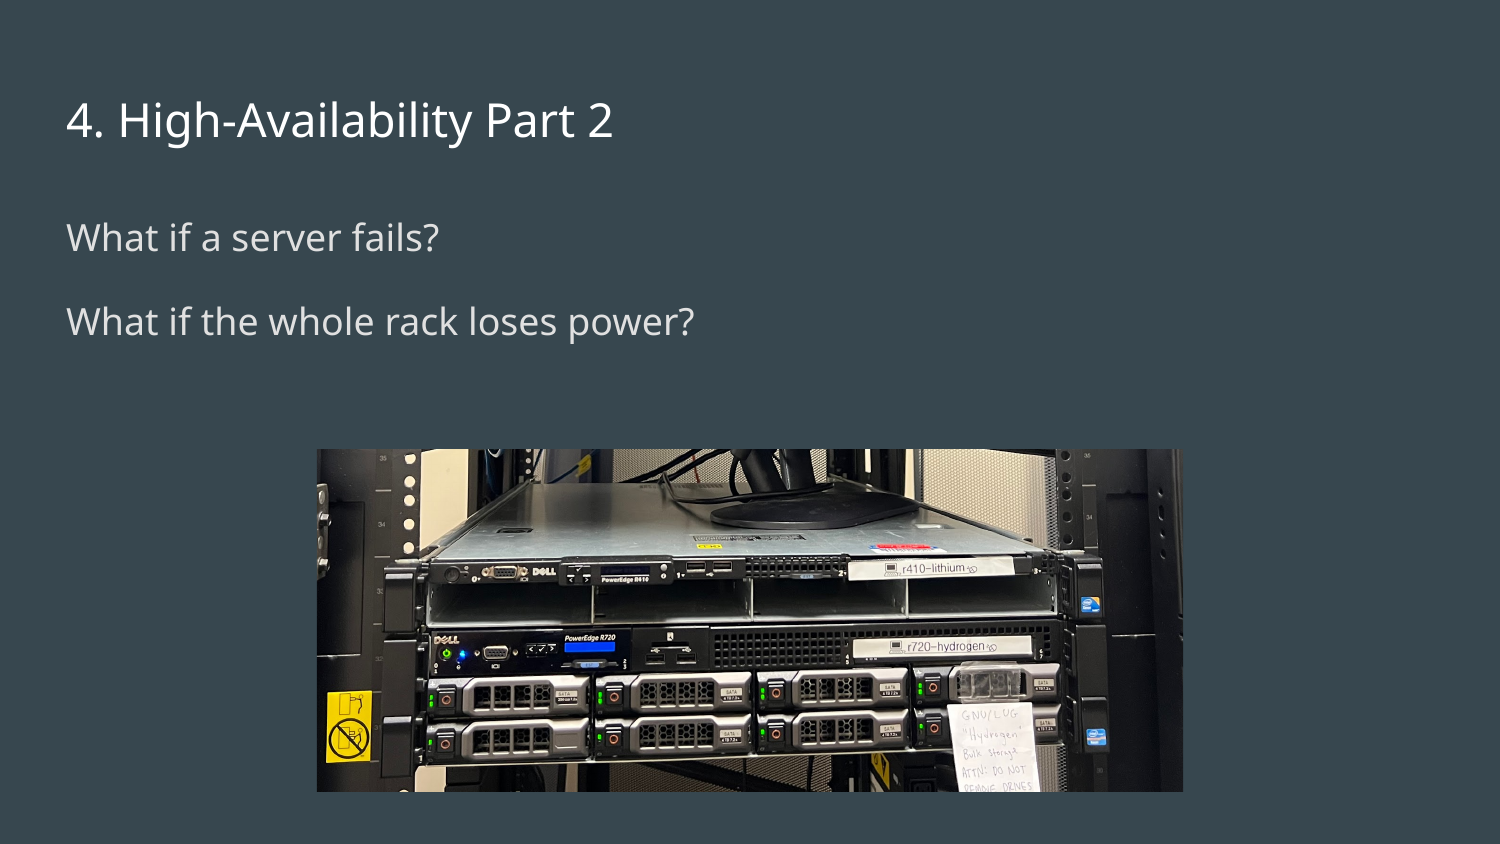

# 4. High-Availability Part 2
What if a server fails?
What if the whole rack loses power?